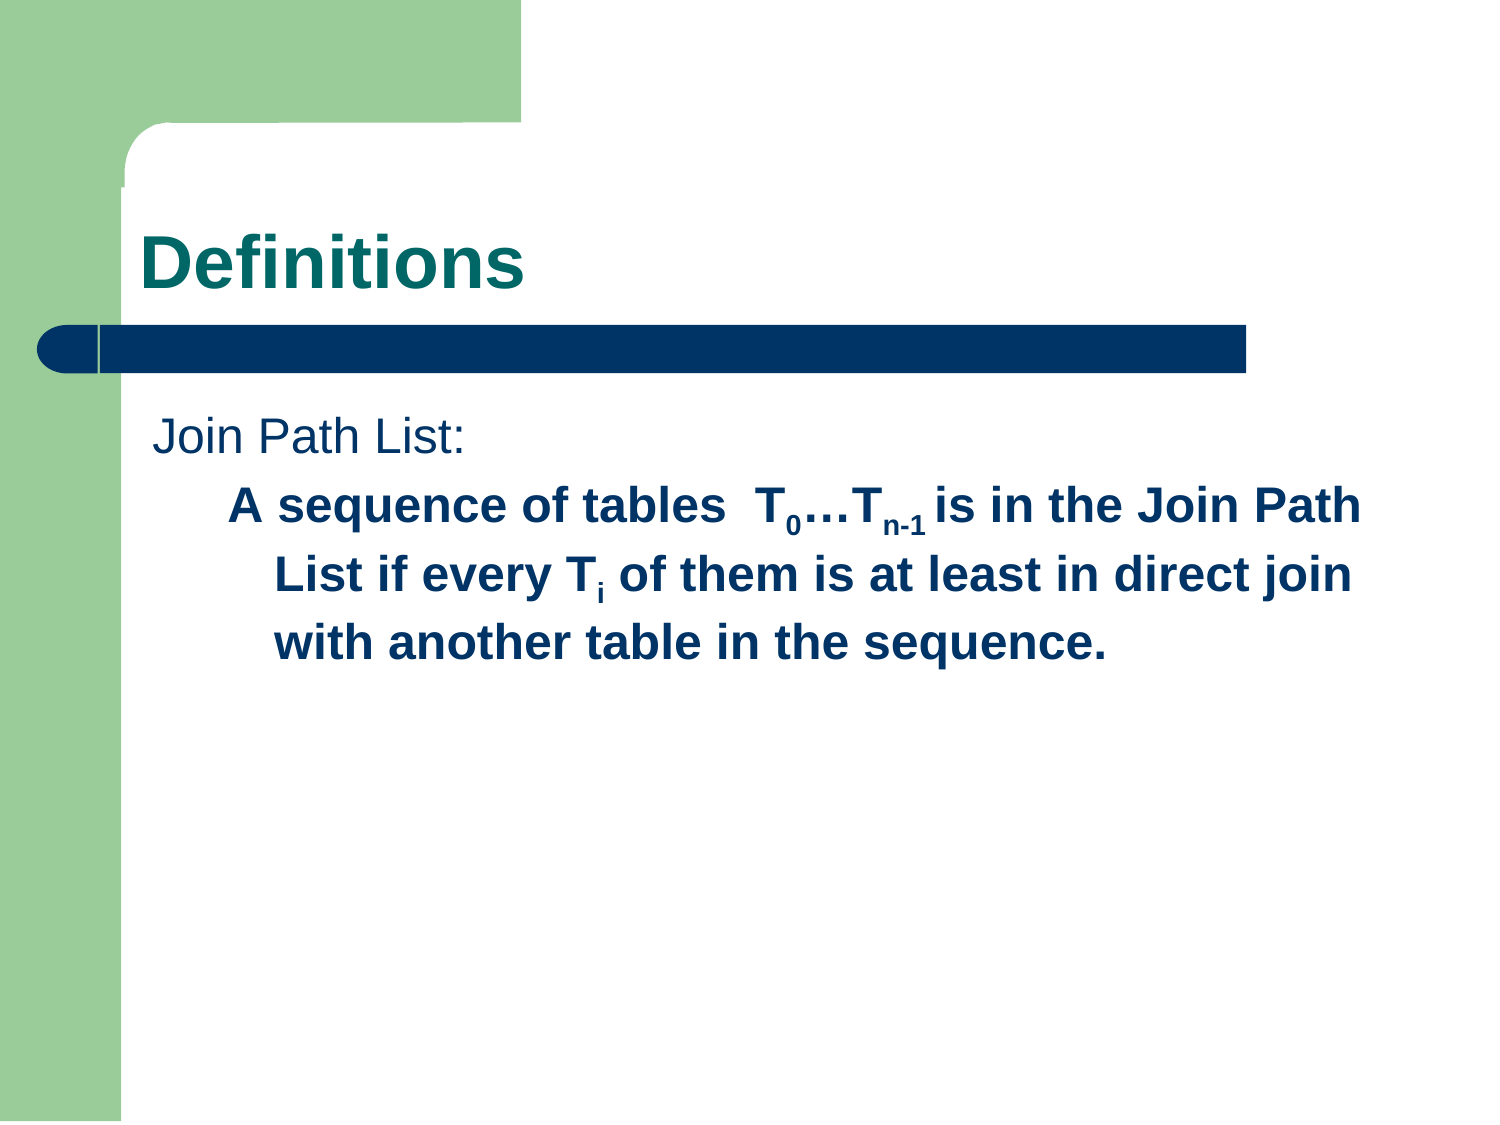

# Definitions
Join Path List:
A sequence of tables T0…Tn-1 is in the Join Path List if every Ti of them is at least in direct join with another table in the sequence.